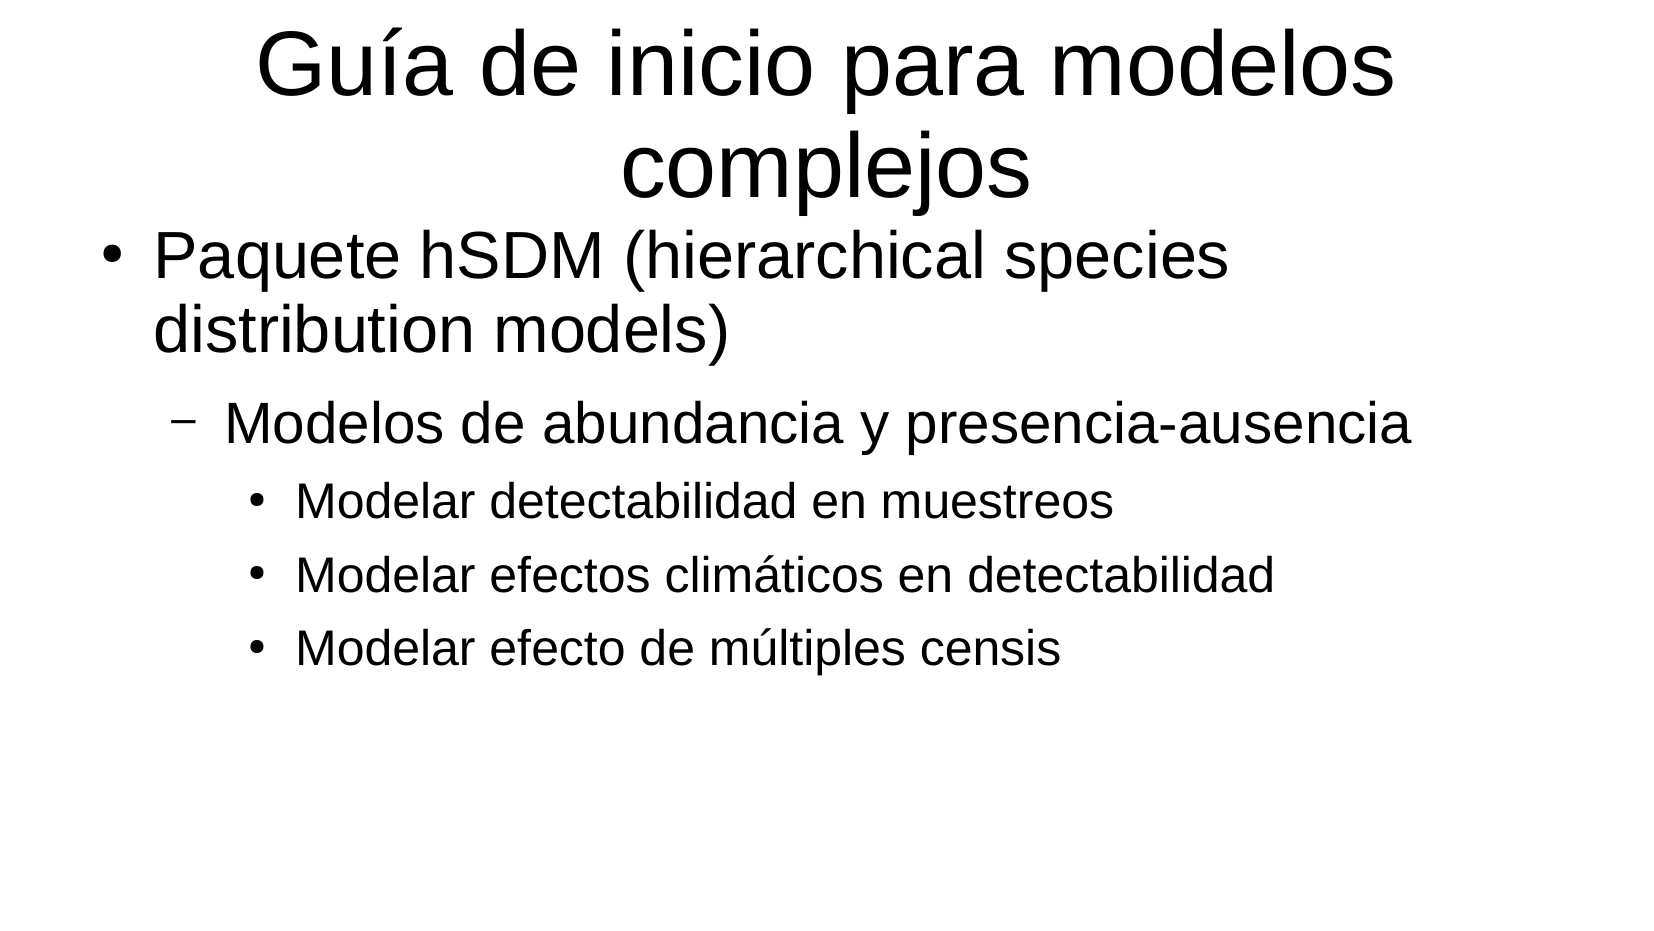

# Guía de inicio para modelos complejos
Paquete hSDM (hierarchical species distribution models)
Modelos de abundancia y presencia-ausencia
Modelar detectabilidad en muestreos
Modelar efectos climáticos en detectabilidad
Modelar efecto de múltiples censis